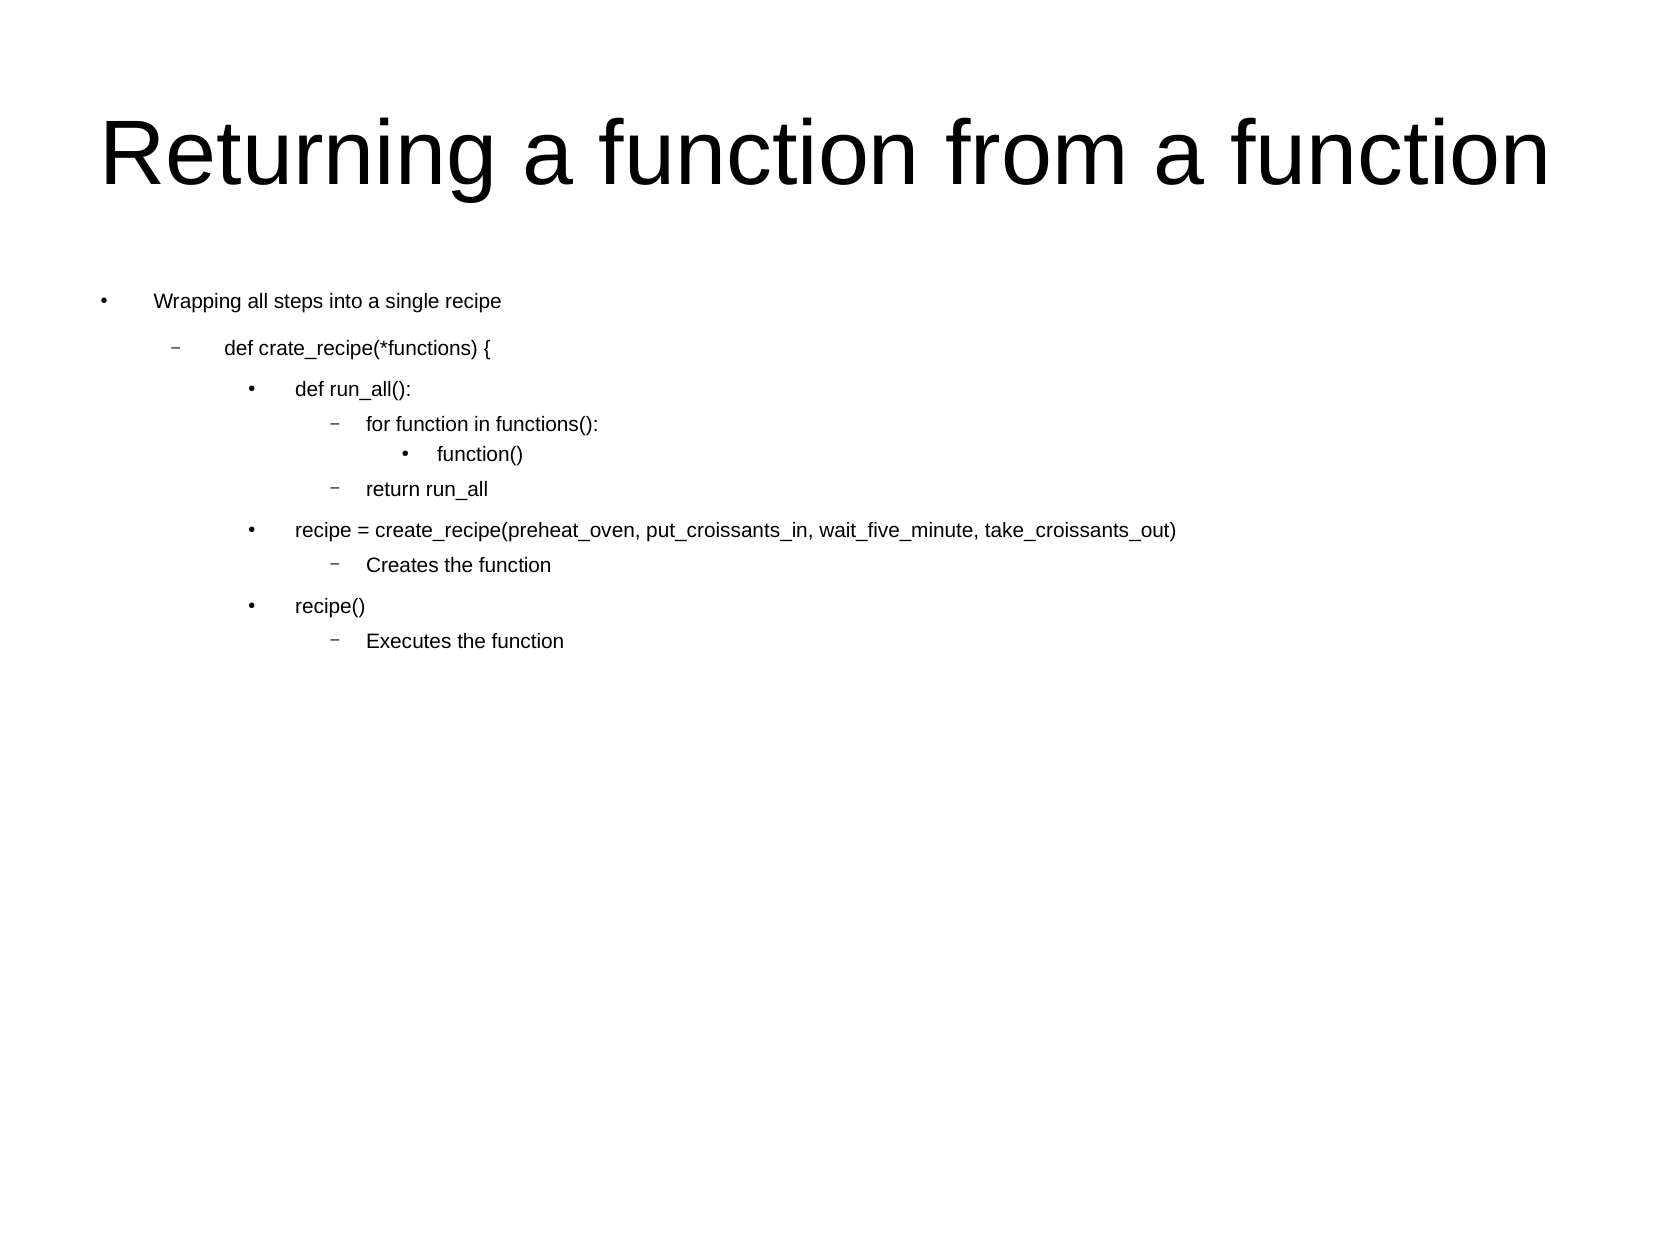

# Returning a function from a function
Wrapping all steps into a single recipe
def crate_recipe(*functions) {
def run_all():
for function in functions():
function()
return run_all
recipe = create_recipe(preheat_oven, put_croissants_in, wait_five_minute, take_croissants_out)
Creates the function
recipe()
Executes the function